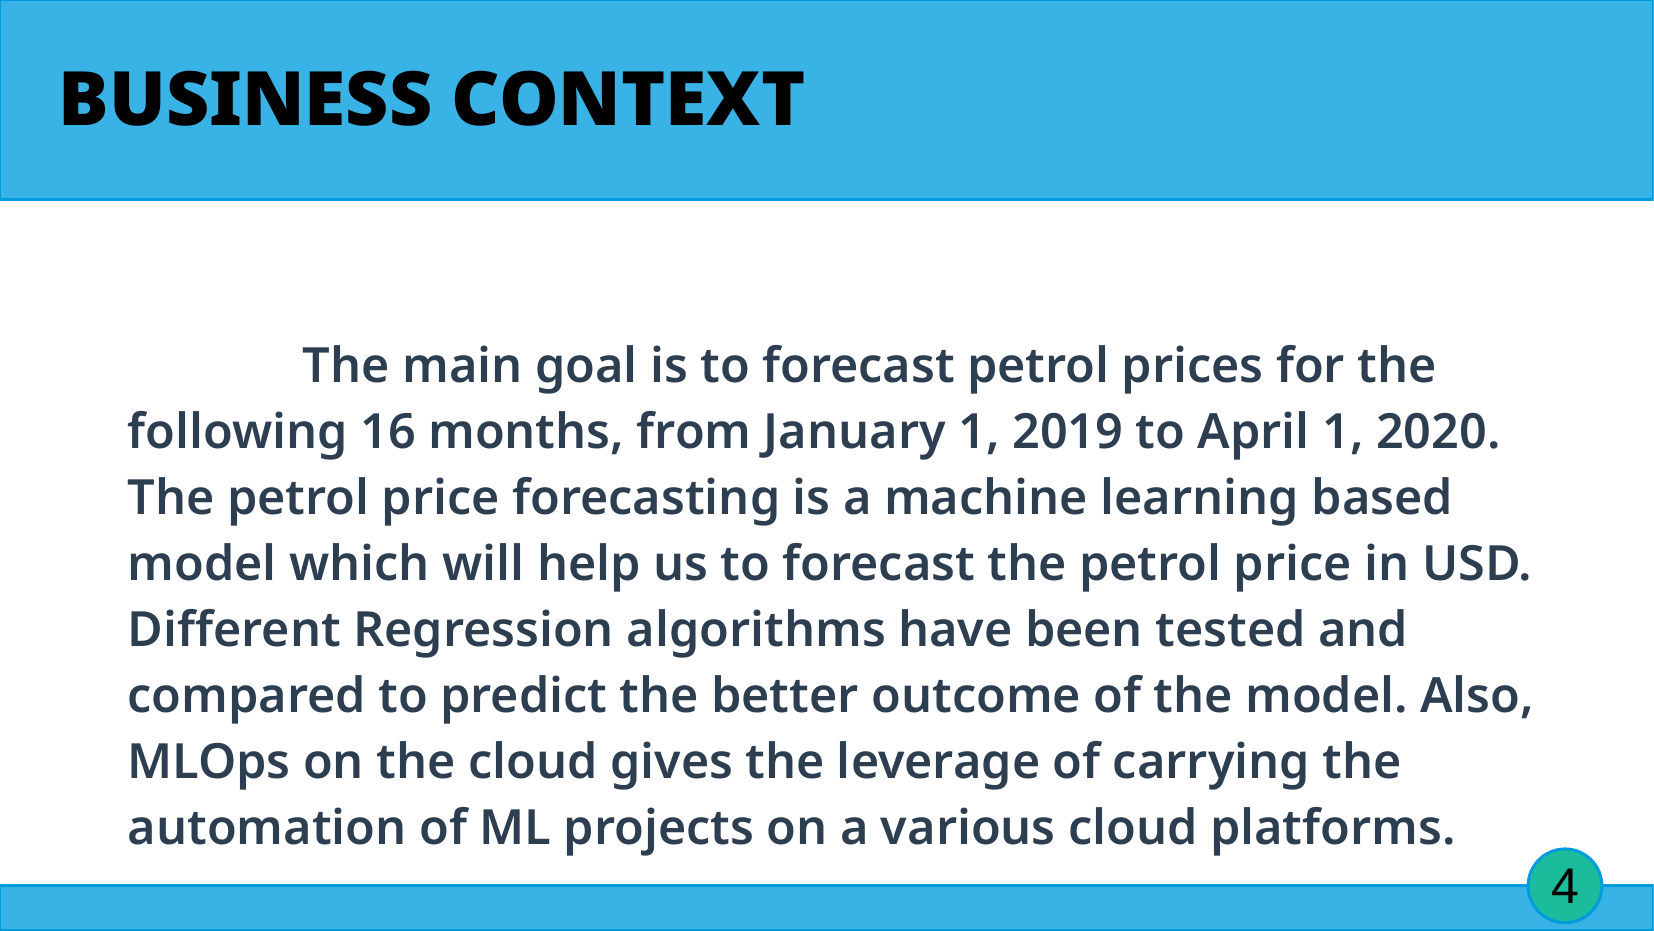

# BUSINESS CONTEXT
 The main goal is to forecast petrol prices for the following 16 months, from January 1, 2019 to April 1, 2020. The petrol price forecasting is a machine learning based model which will help us to forecast the petrol price in USD. Different Regression algorithms have been tested and compared to predict the better outcome of the model. Also, MLOps on the cloud gives the leverage of carrying the automation of ML projects on a various cloud platforms.